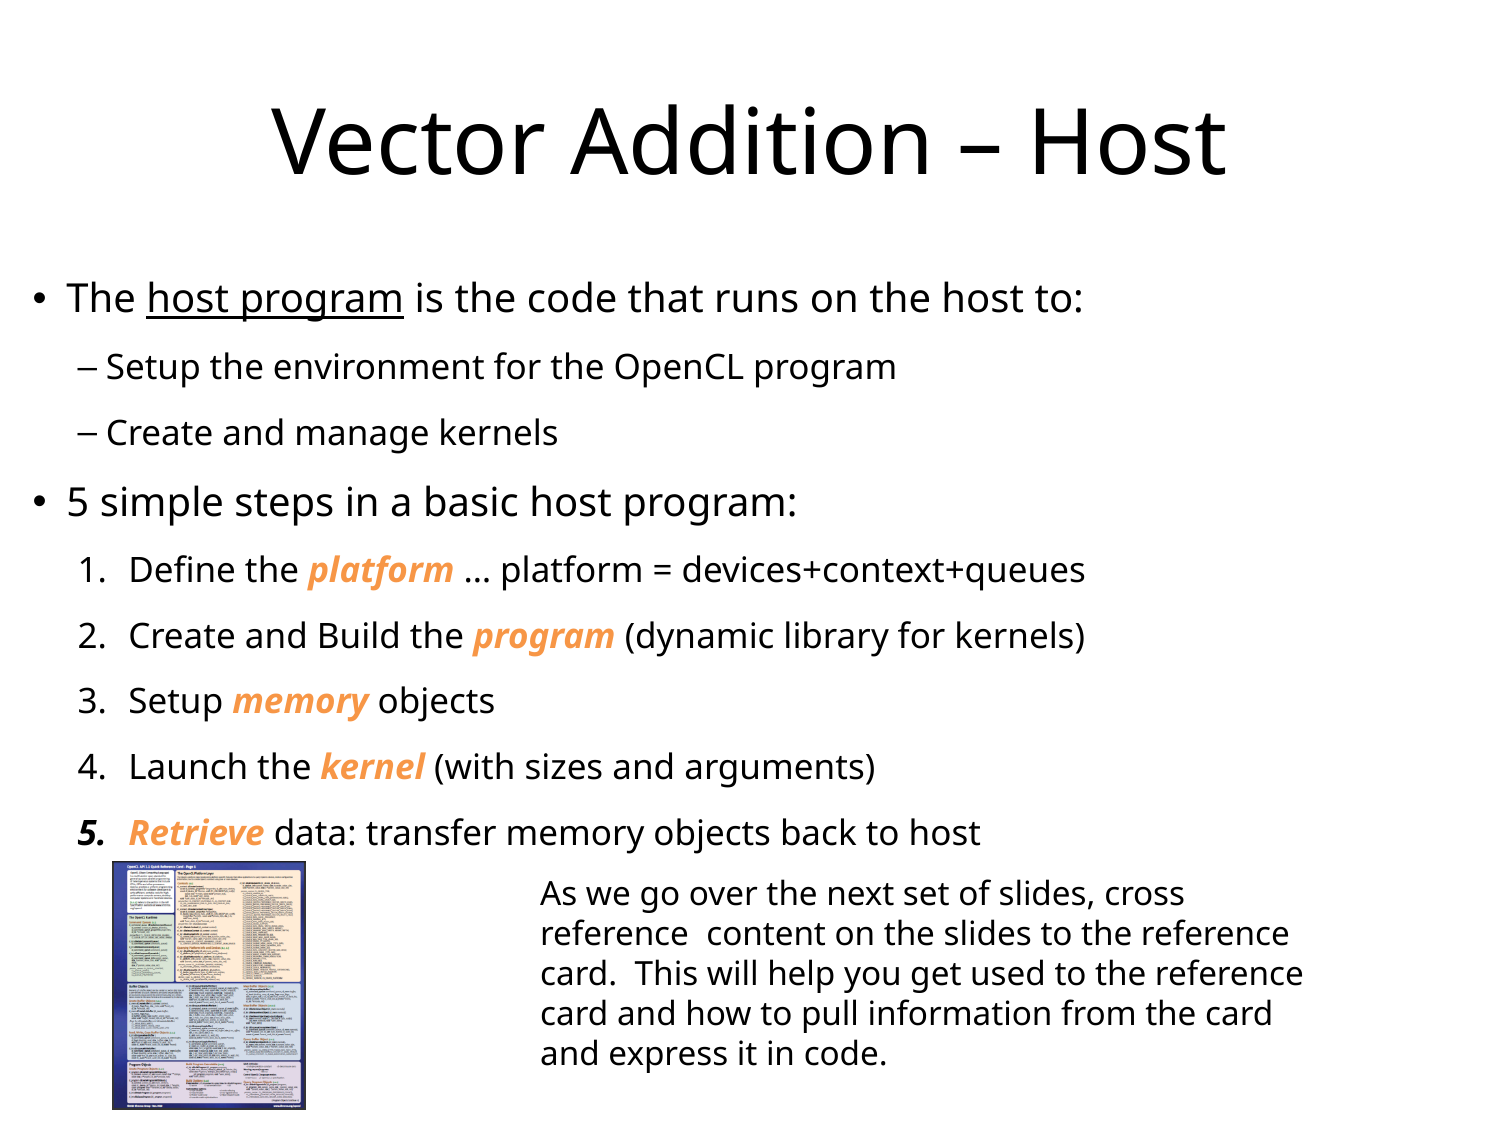

# Vector Addition – Host
The host program is the code that runs on the host to:
Setup the environment for the OpenCL program
Create and manage kernels
5 simple steps in a basic host program:
Define the platform … platform = devices+context+queues
Create and Build the program (dynamic library for kernels)
Setup memory objects
Launch the kernel (with sizes and arguments)
Retrieve data: transfer memory objects back to host
As we go over the next set of slides, cross reference content on the slides to the reference card. This will help you get used to the reference card and how to pull information from the card and express it in code.